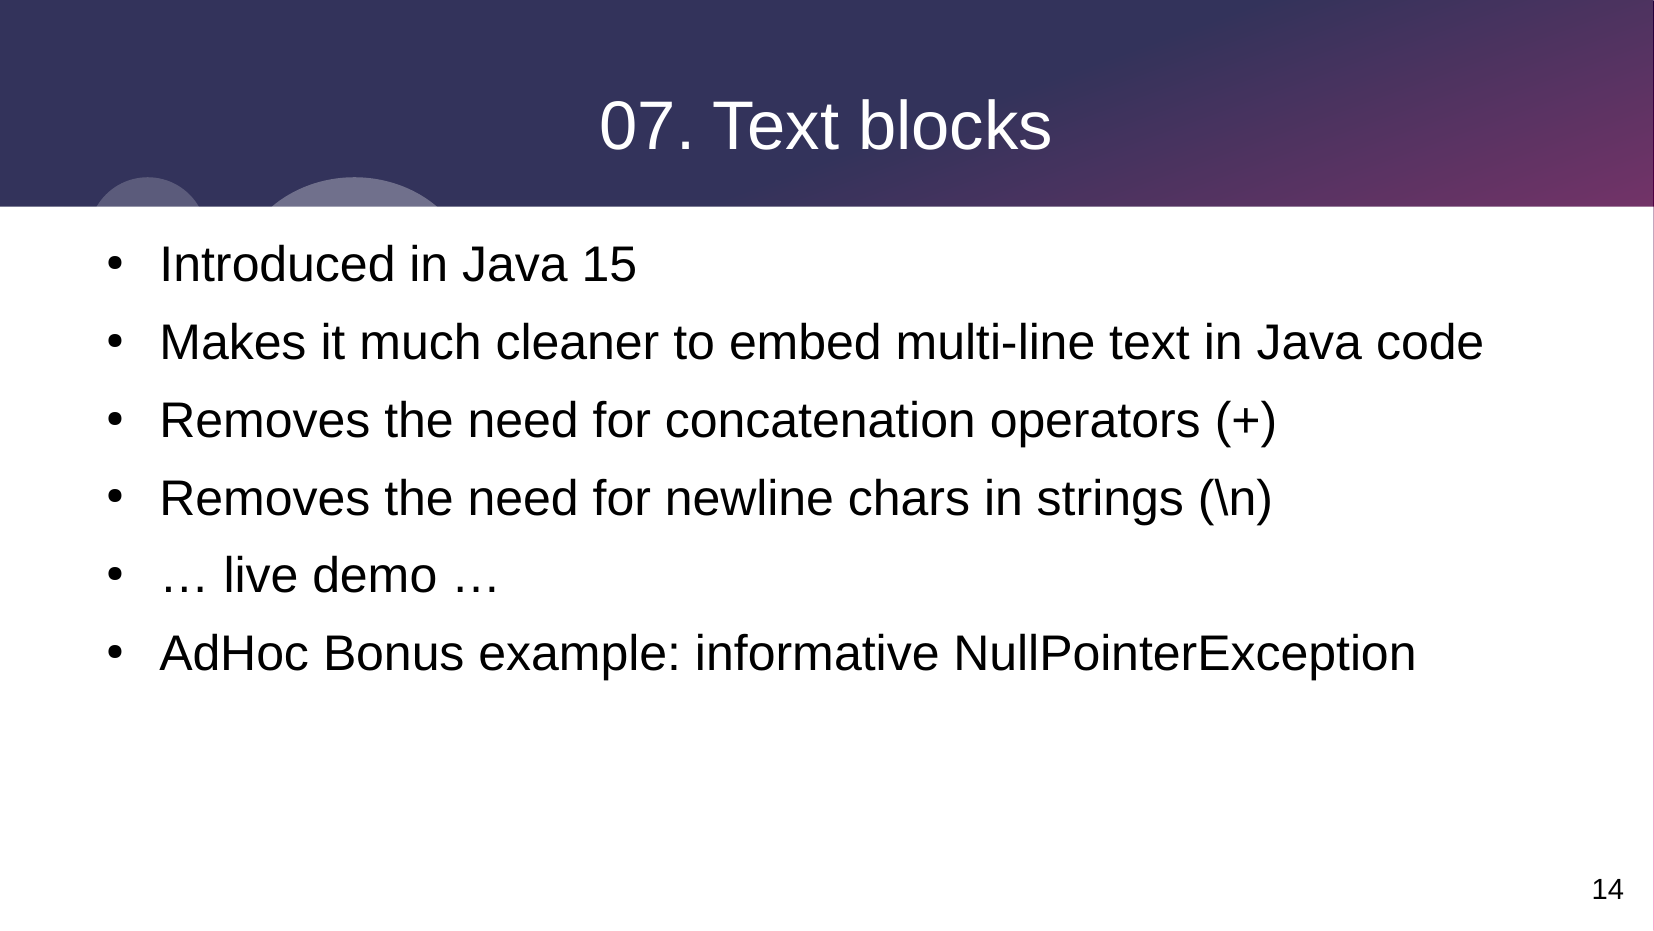

# 07. Text blocks
Introduced in Java 15
Makes it much cleaner to embed multi-line text in Java code
Removes the need for concatenation operators (+)
Removes the need for newline chars in strings (\n)
… live demo …
AdHoc Bonus example: informative NullPointerException